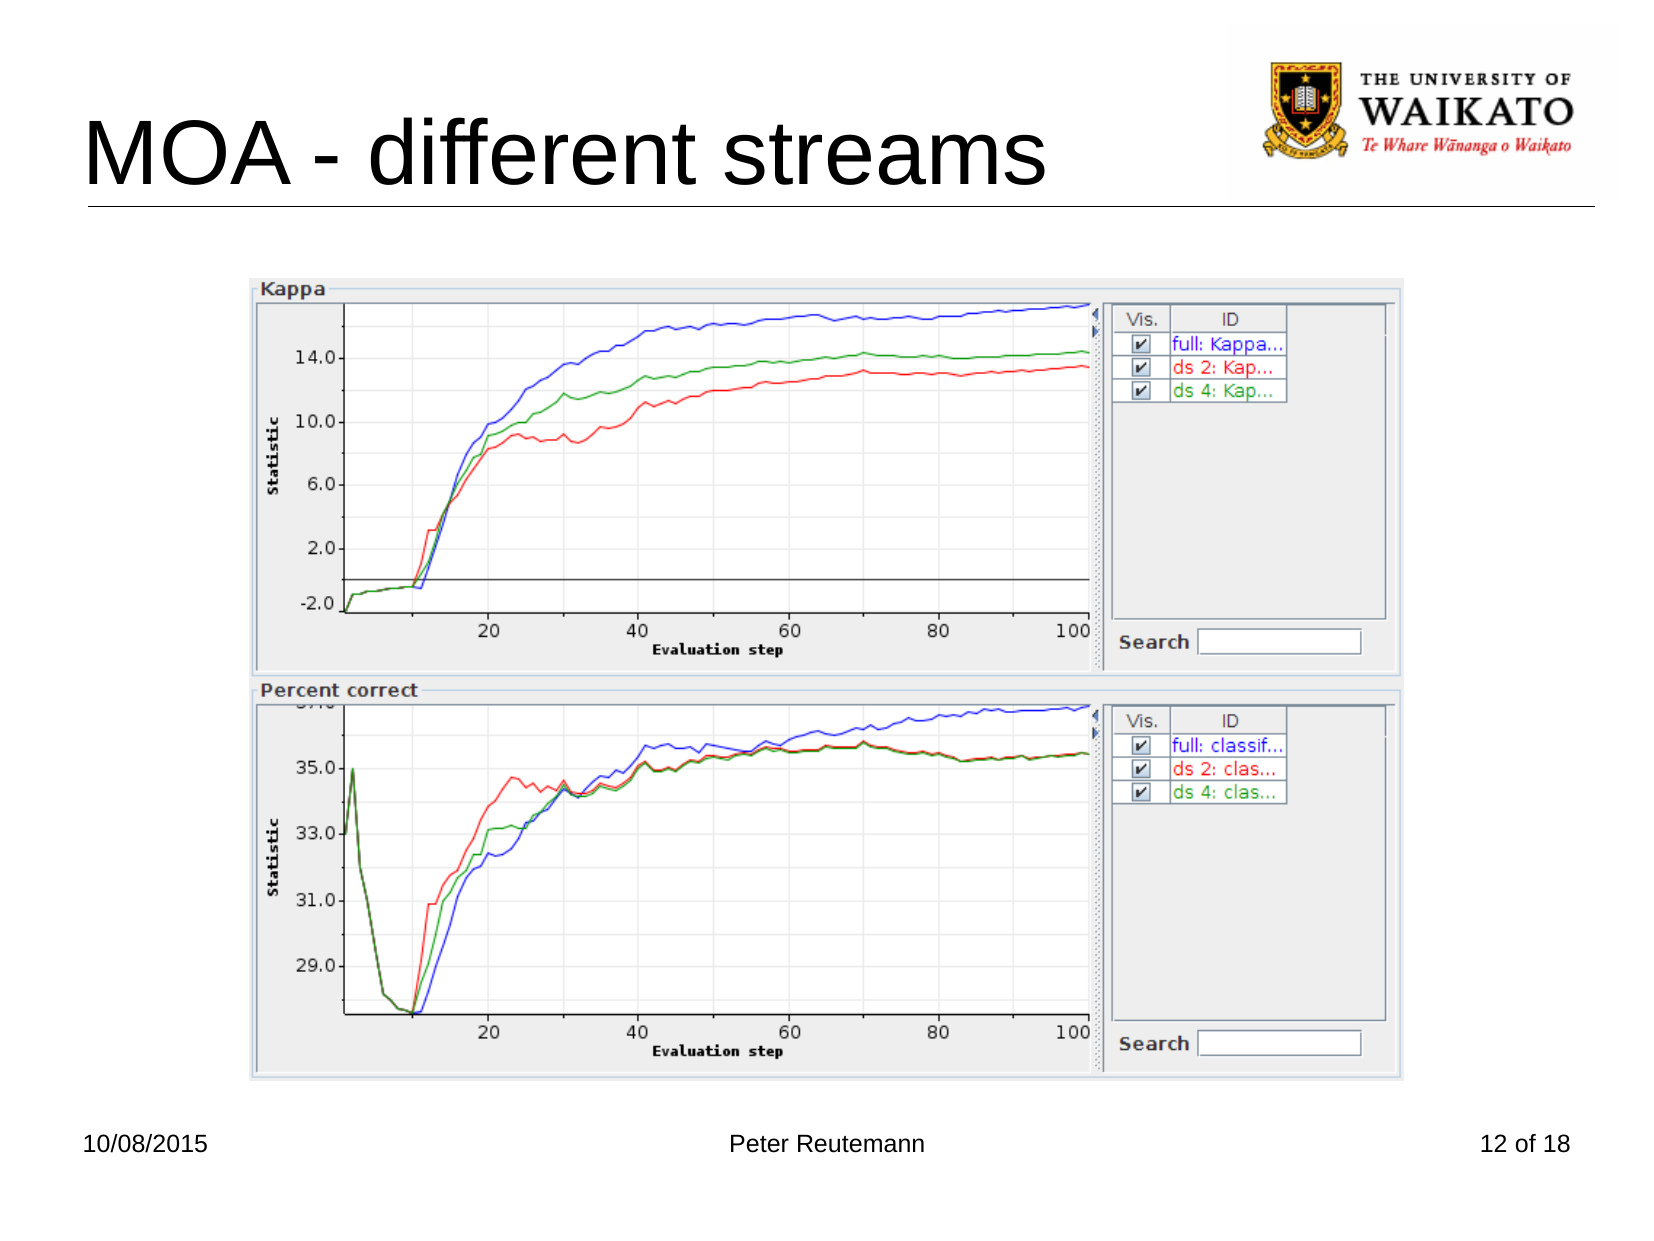

# MOA - different streams
10/08/2015
Peter Reutemann
12